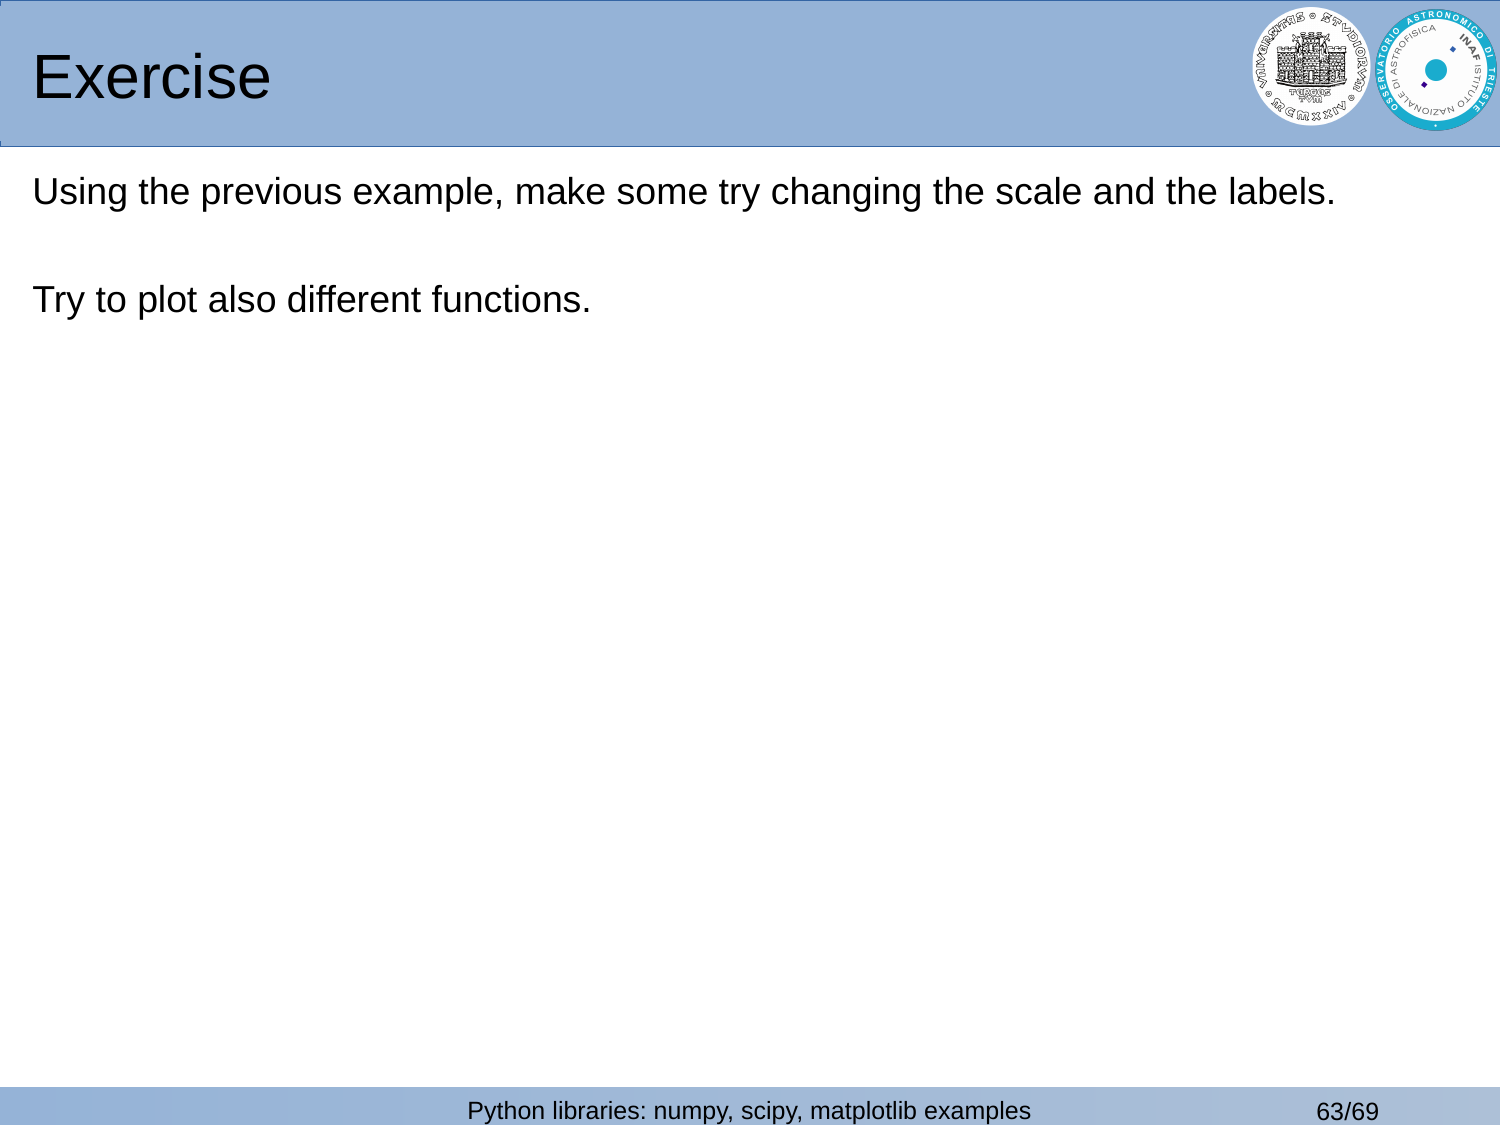

Exercise
# Using the previous example, make some try changing the scale and the labels.
Try to plot also different functions.